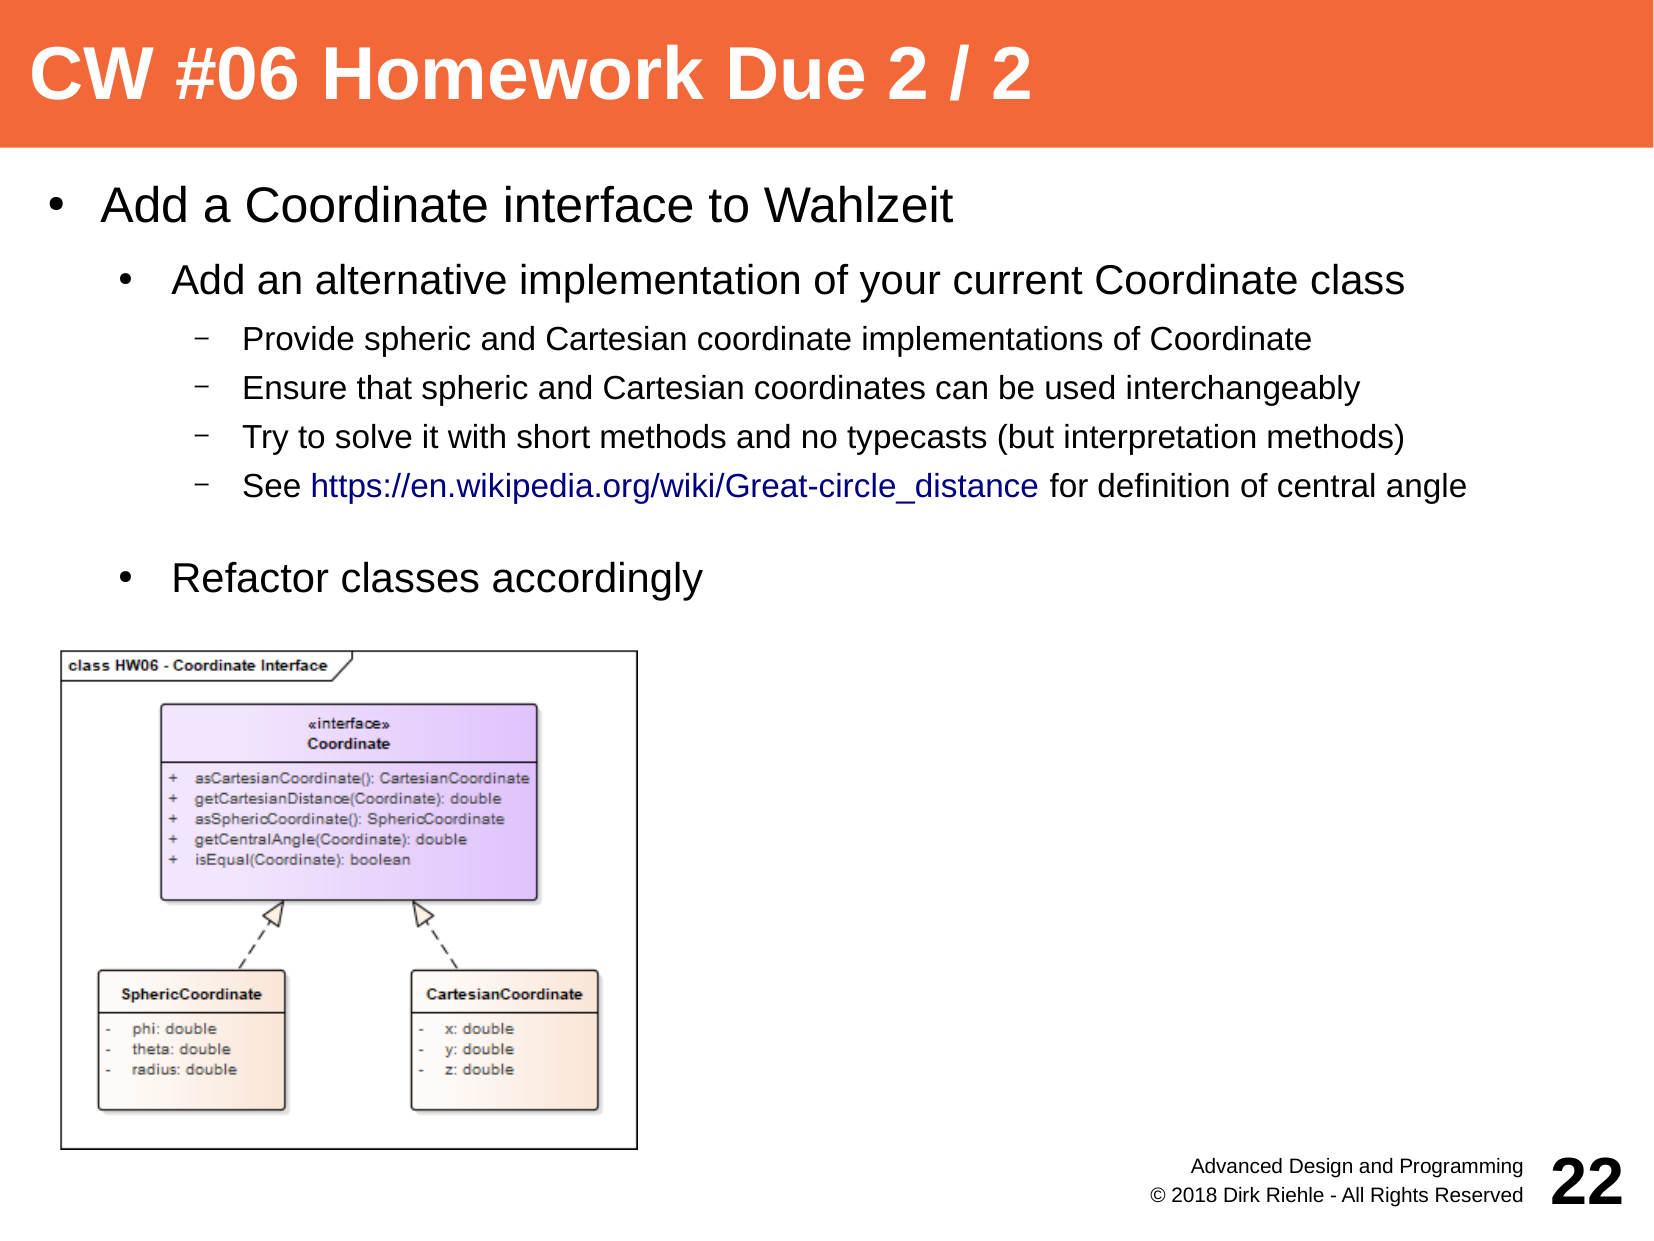

# CW #06 Homework Due 2 / 2
Add a Coordinate interface to Wahlzeit
Add an alternative implementation of your current Coordinate class
Provide spheric and Cartesian coordinate implementations of Coordinate
Ensure that spheric and Cartesian coordinates can be used interchangeably
Try to solve it with short methods and no typecasts (but interpretation methods)
See https://en.wikipedia.org/wiki/Great-circle_distance for definition of central angle
Refactor classes accordingly
Advanced Design and Programming
22
© 2018 Dirk Riehle - All Rights Reserved